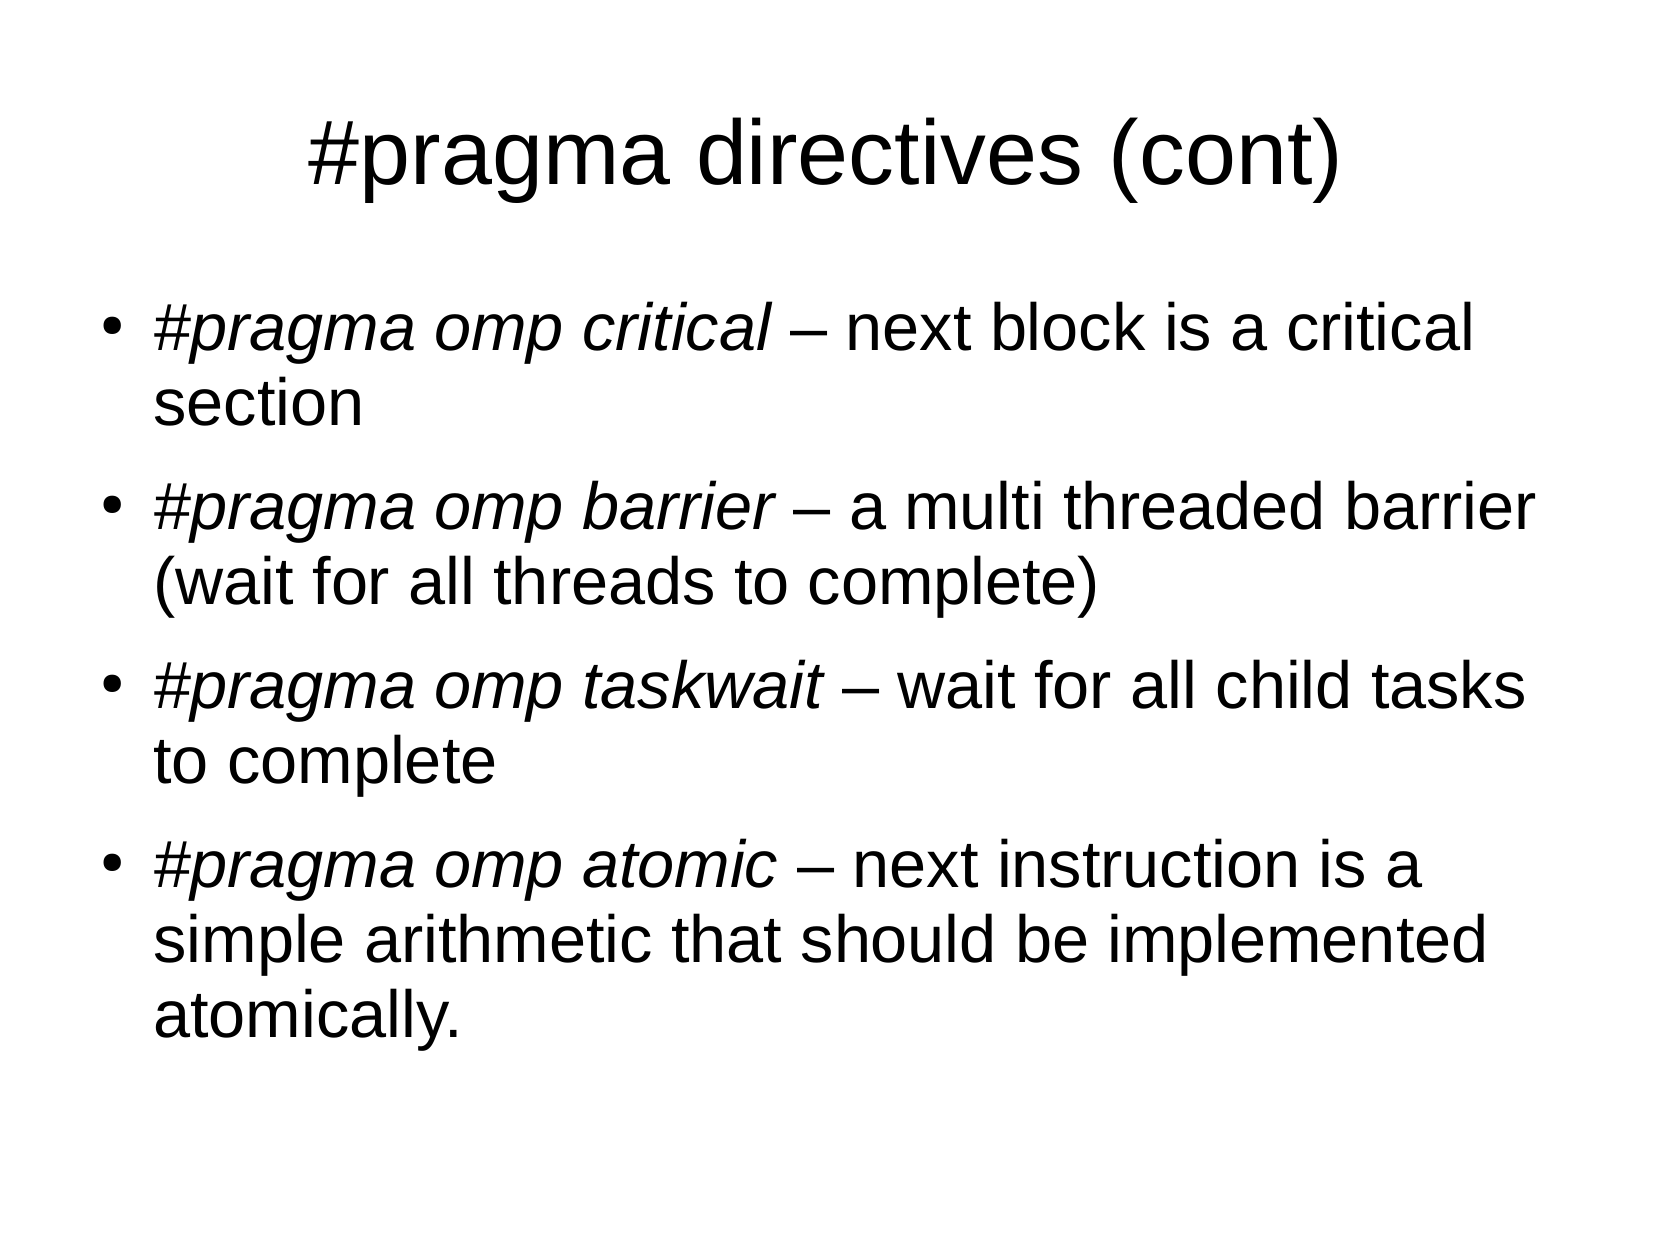

# #pragma directives (cont)
#pragma omp critical – next block is a critical section
#pragma omp barrier – a multi threaded barrier (wait for all threads to complete)
#pragma omp taskwait – wait for all child tasks to complete
#pragma omp atomic – next instruction is a simple arithmetic that should be implemented atomically.